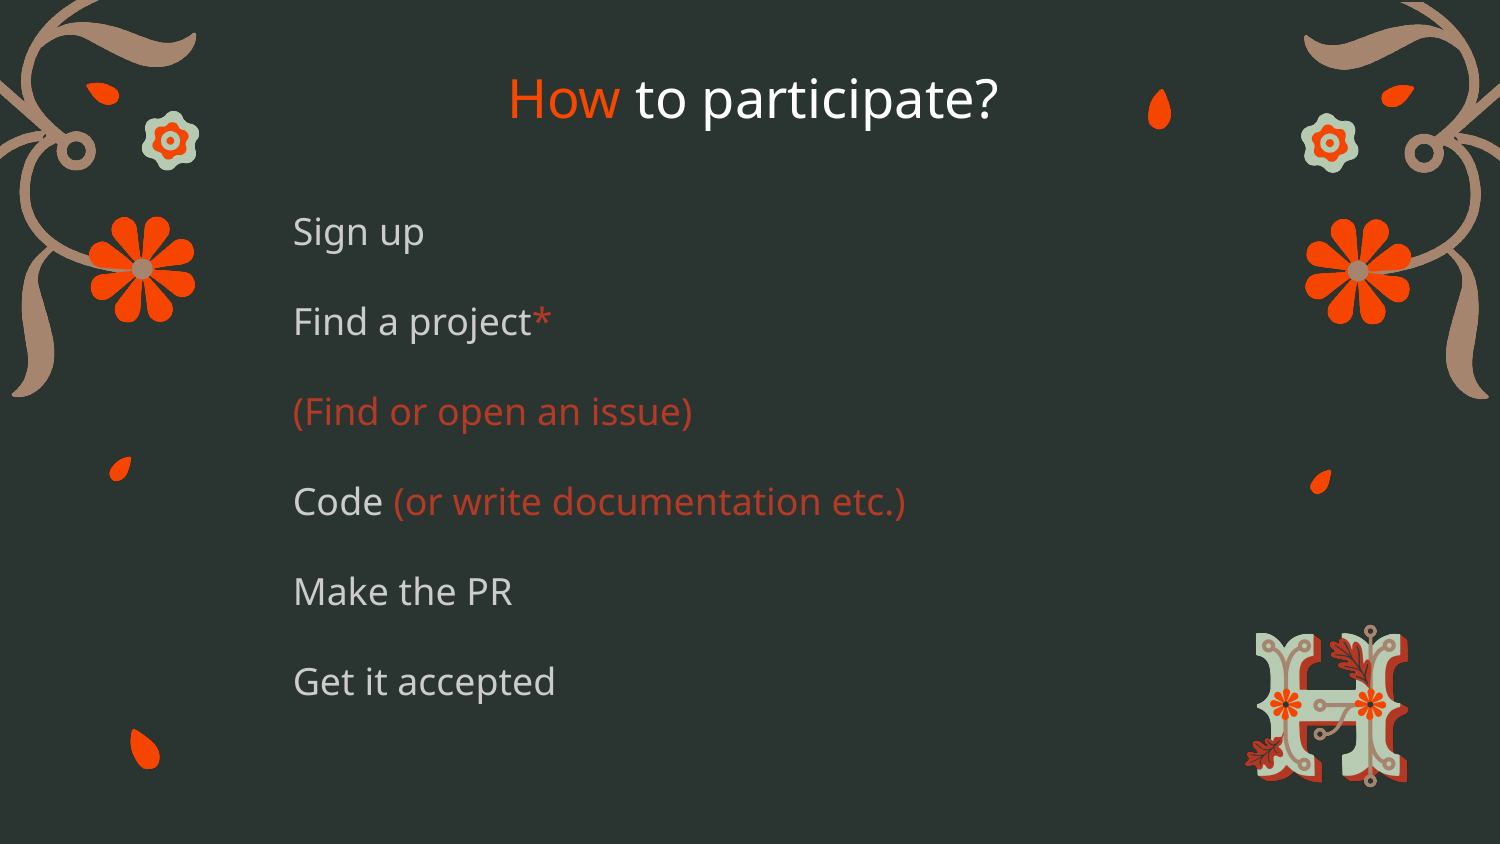

How to participate?
Sign up
Find a project*
(Find or open an issue)
Code (or write documentation etc.)
Make the PR
Get it accepted